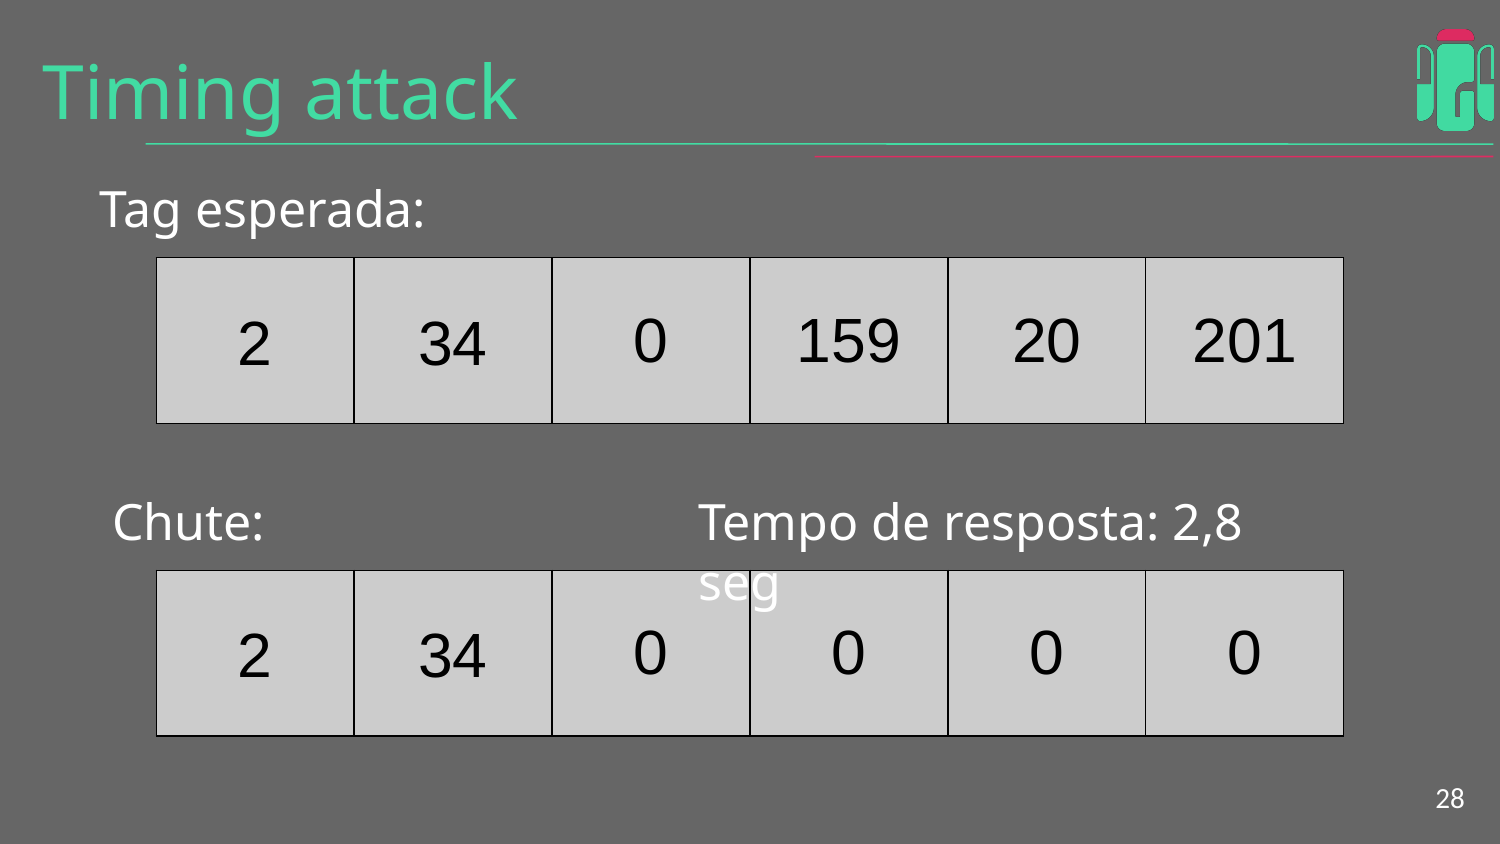

# Timing attack
Tag esperada:
| | | 0 | 159 | 20 | 201 |
| --- | --- | --- | --- | --- | --- |
2
34
Chute:
Tempo de resposta: 2,8 seg
| | | 0 | 0 | 0 | 0 |
| --- | --- | --- | --- | --- | --- |
2
34